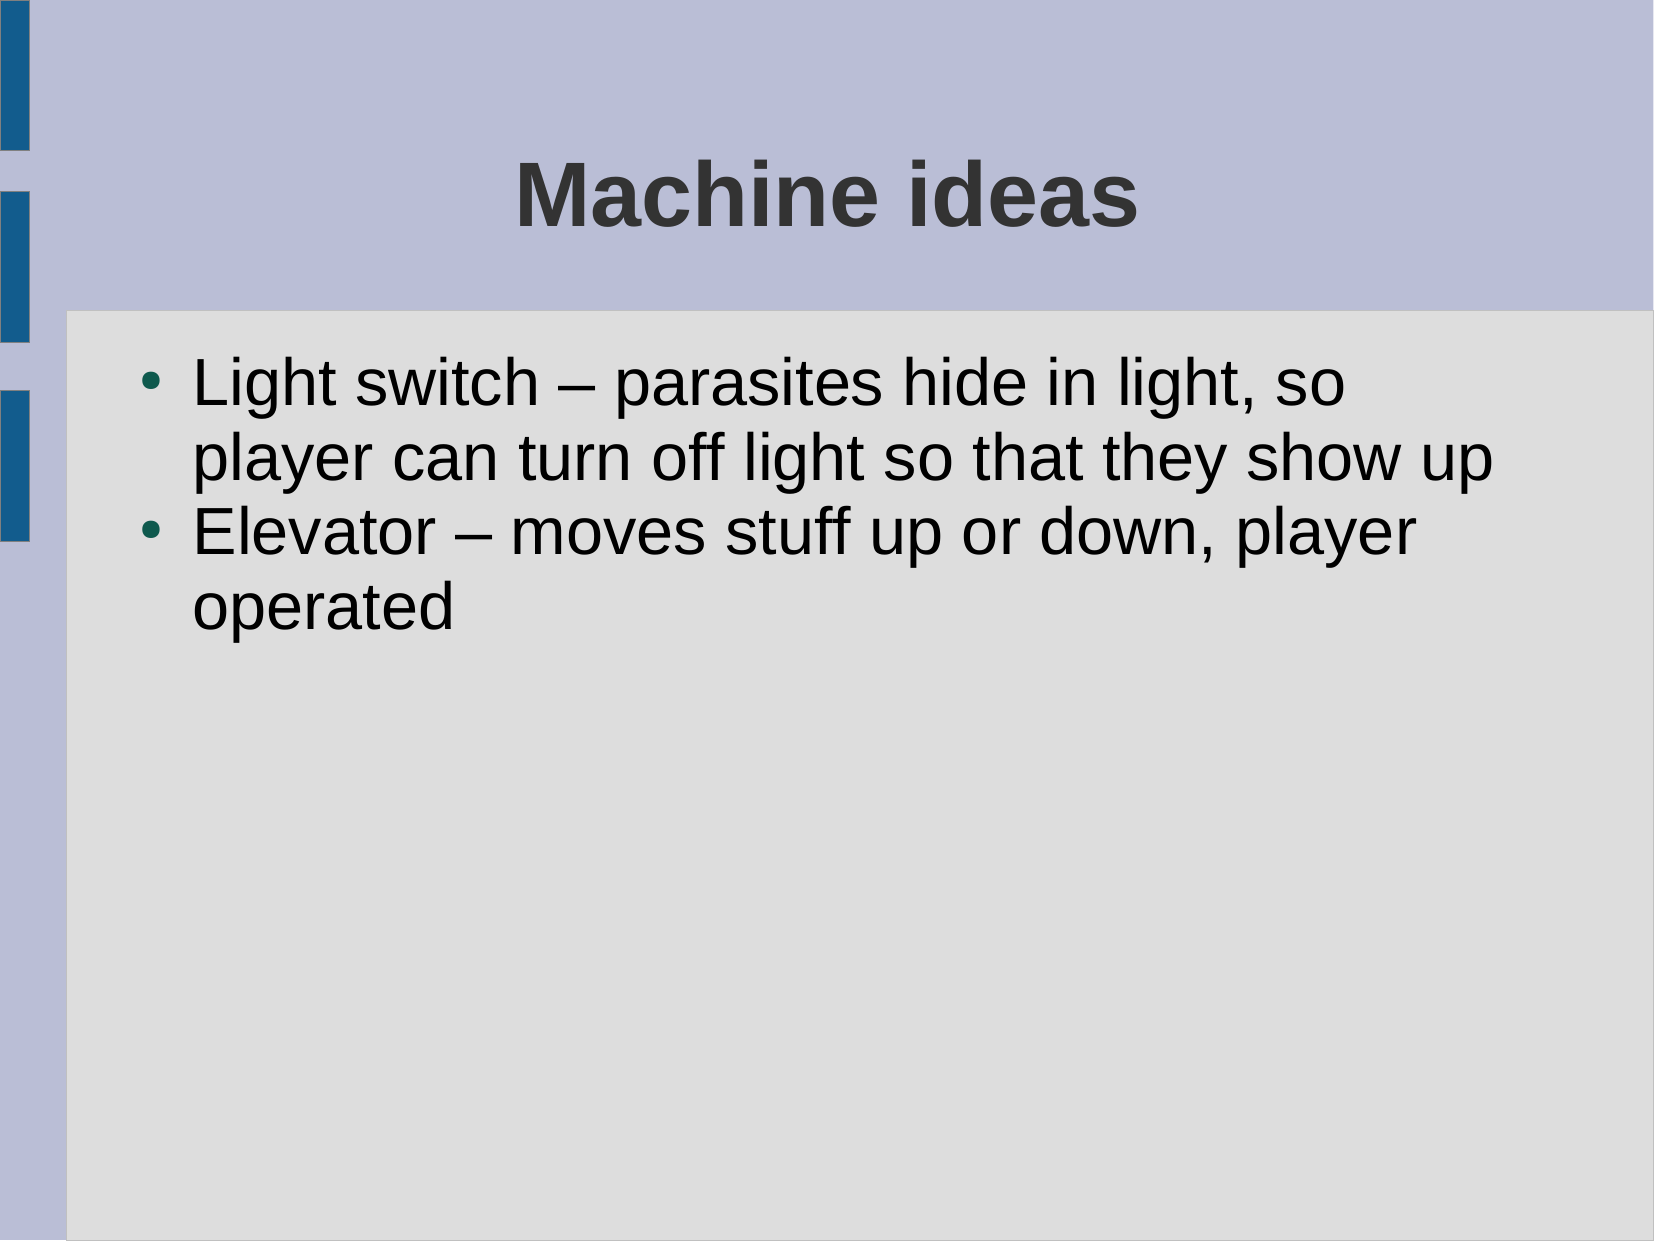

# Machine ideas
Light switch – parasites hide in light, so player can turn off light so that they show up
Elevator – moves stuff up or down, player operated